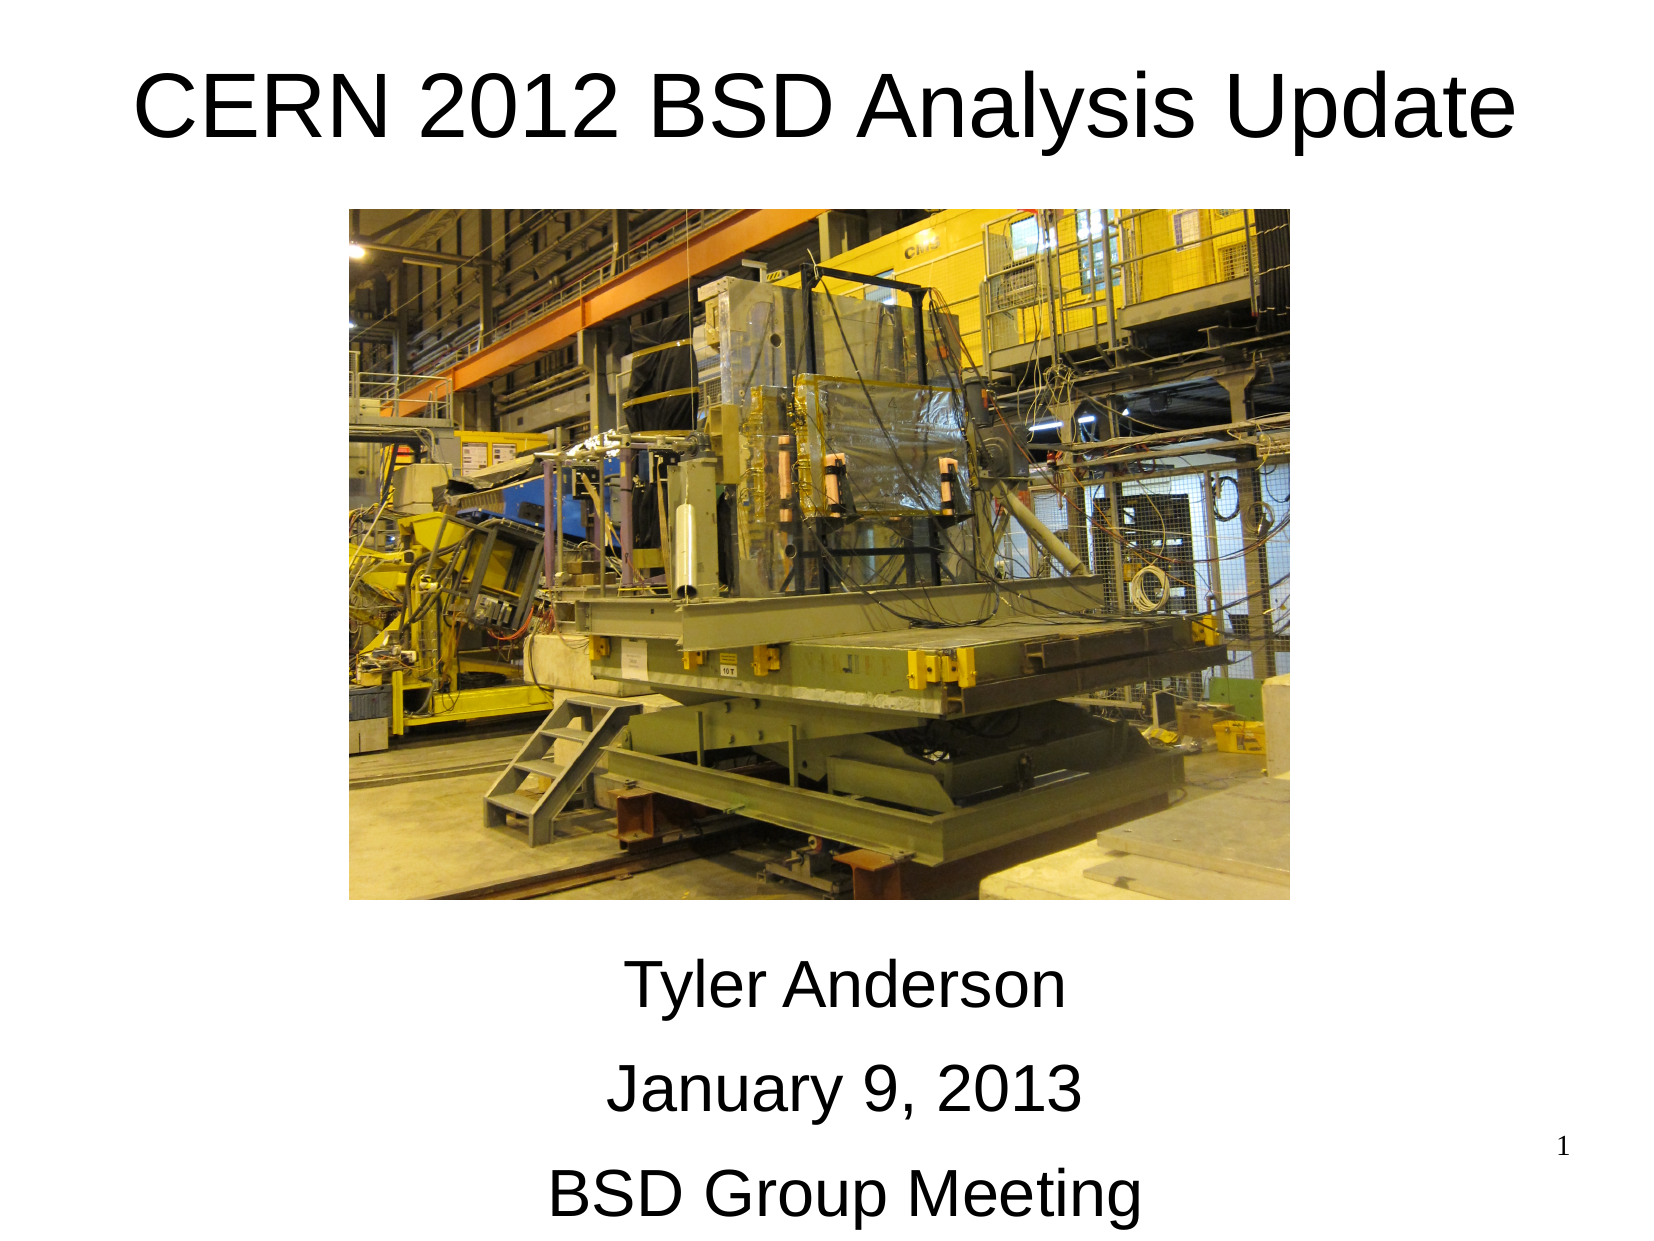

# CERN 2012 BSD Analysis Update
Tyler Anderson
January 9, 2013
BSD Group Meeting
1